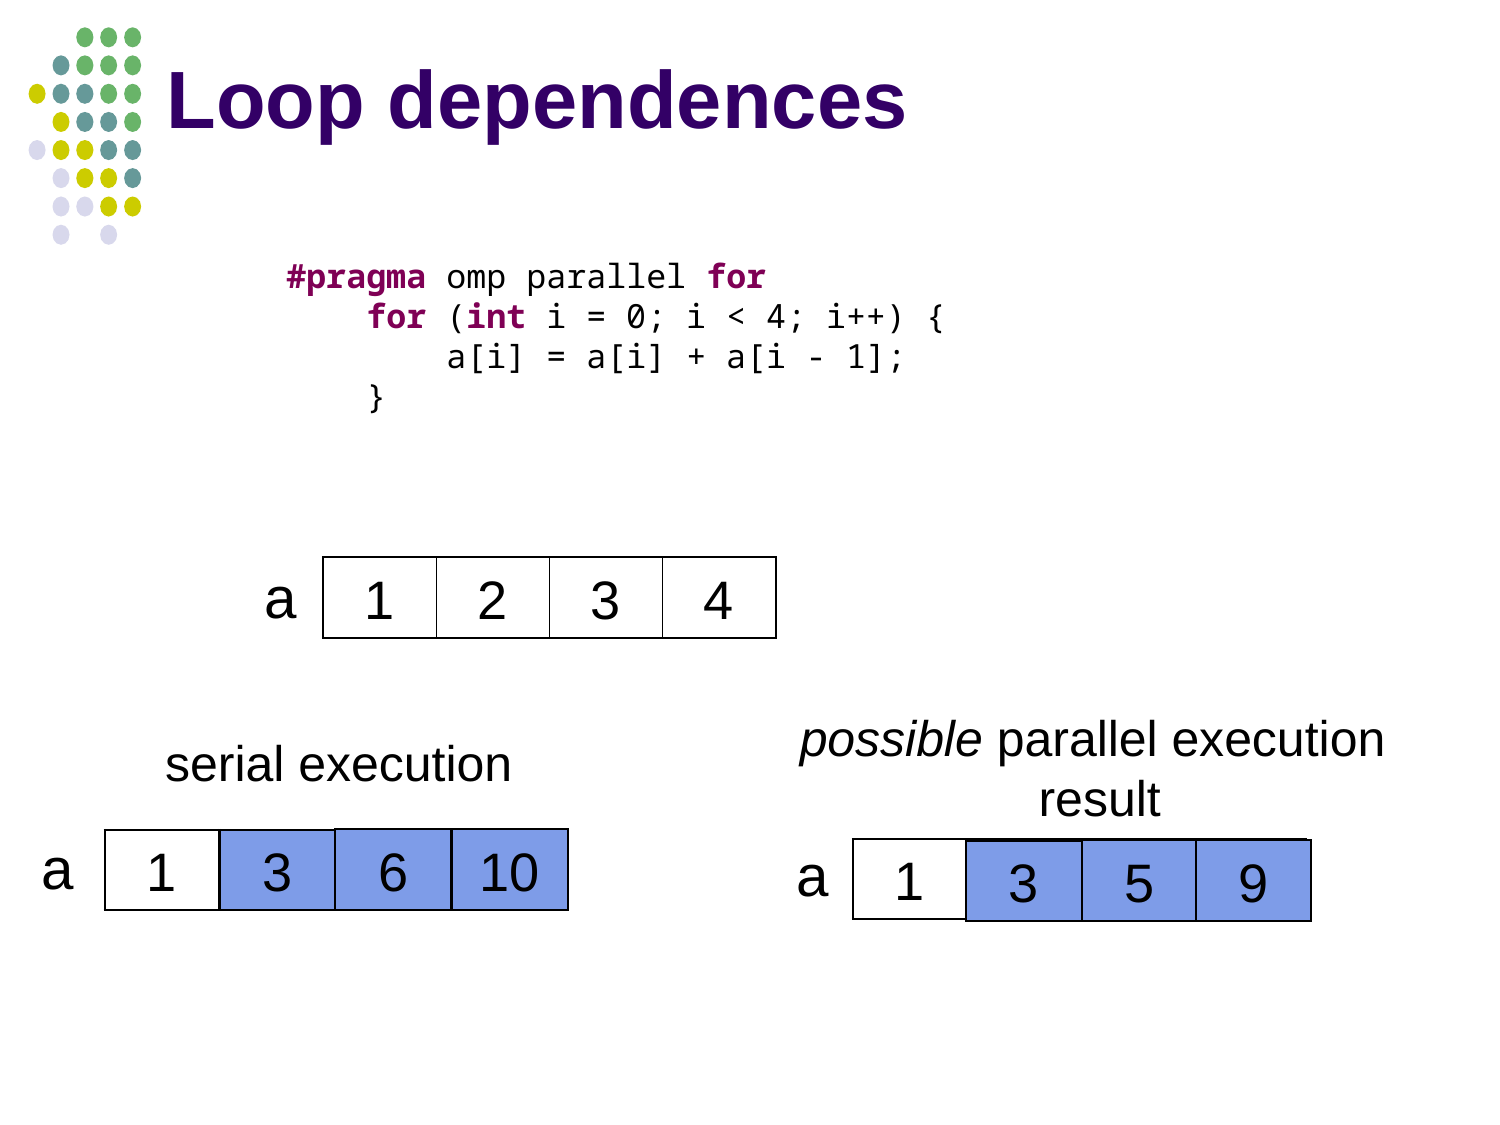

# Loop dependences
#pragma omp parallel for
 for (int i = 0; i < 4; i++) {
 a[i] = a[i] + a[i - 1];
 }
a
| 1 | 2 | 3 | 4 |
| --- | --- | --- | --- |
possible parallel execution
result
serial execution
a
| 6 |
| --- |
| 10 |
| --- |
| 1 | 2 | 3 | 4 |
| --- | --- | --- | --- |
| 3 |
| --- |
a
| 1 | 2 | 3 | 4 |
| --- | --- | --- | --- |
| 5 |
| --- |
| 9 |
| --- |
| 3 |
| --- |